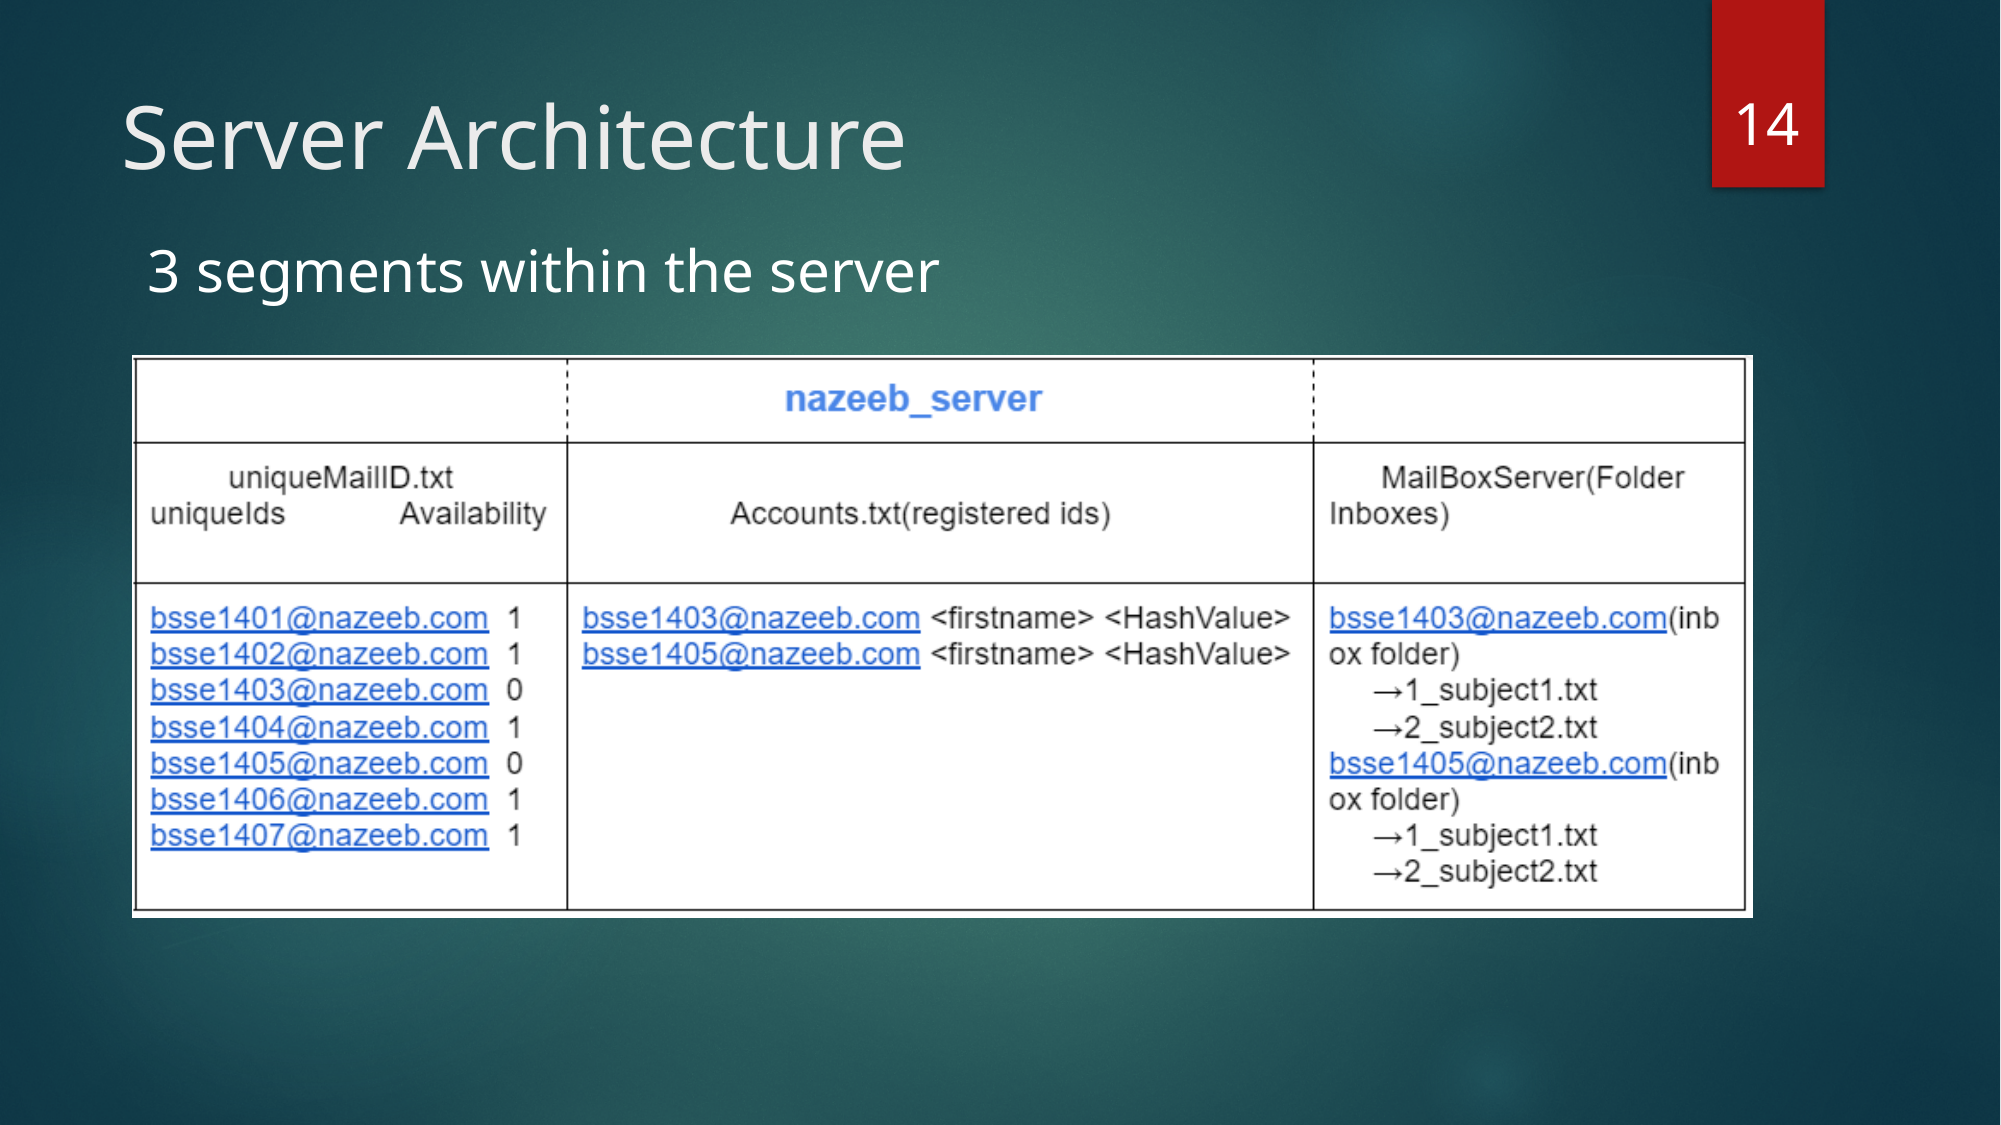

14
# Server Architecture
3 segments within the server